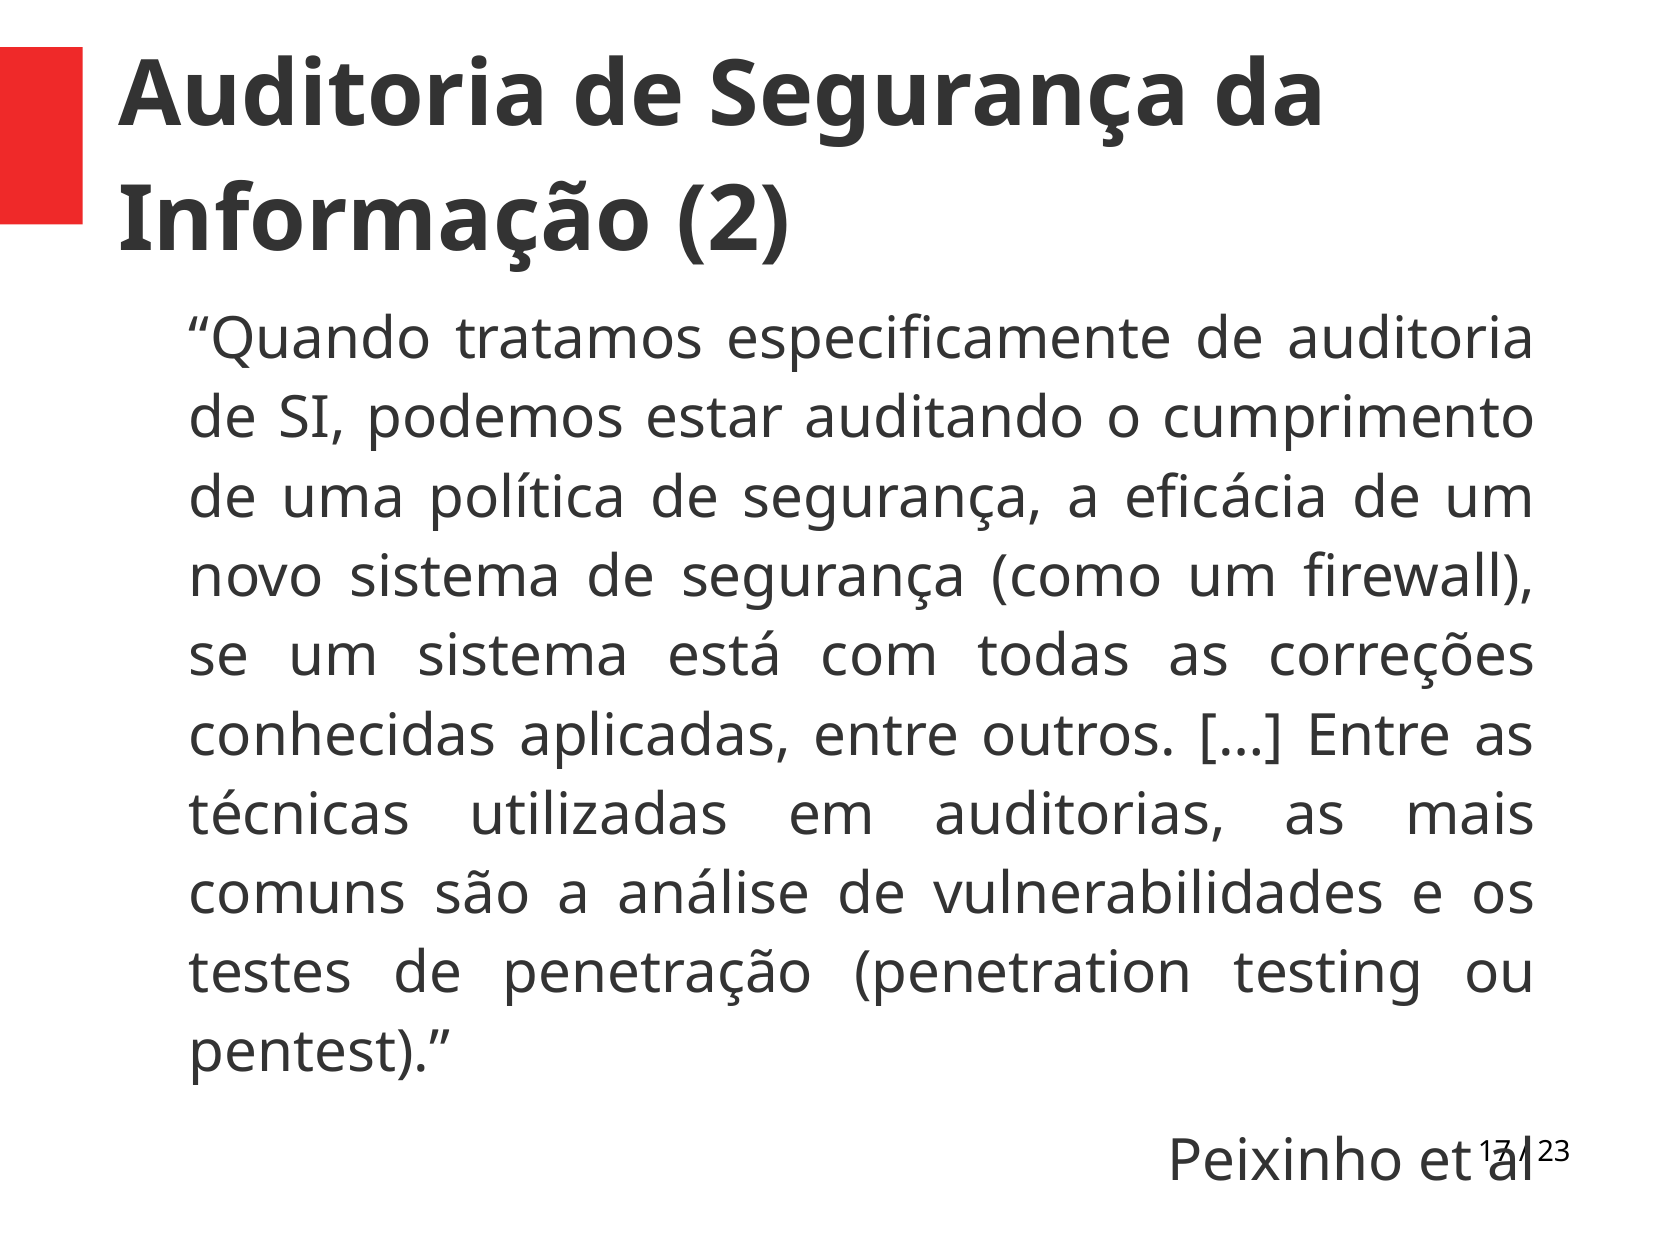

# Auditoria de Segurança da Informação (2)
“Quando tratamos especificamente de auditoria de SI, podemos estar auditando o cumprimento de uma política de segurança, a eficácia de um novo sistema de segurança (como um firewall), se um sistema está com todas as correções conhecidas aplicadas, entre outros. […] Entre as técnicas utilizadas em auditorias, as mais comuns são a análise de vulnerabilidades e os testes de penetração (penetration testing ou pentest).”
Peixinho et al
17